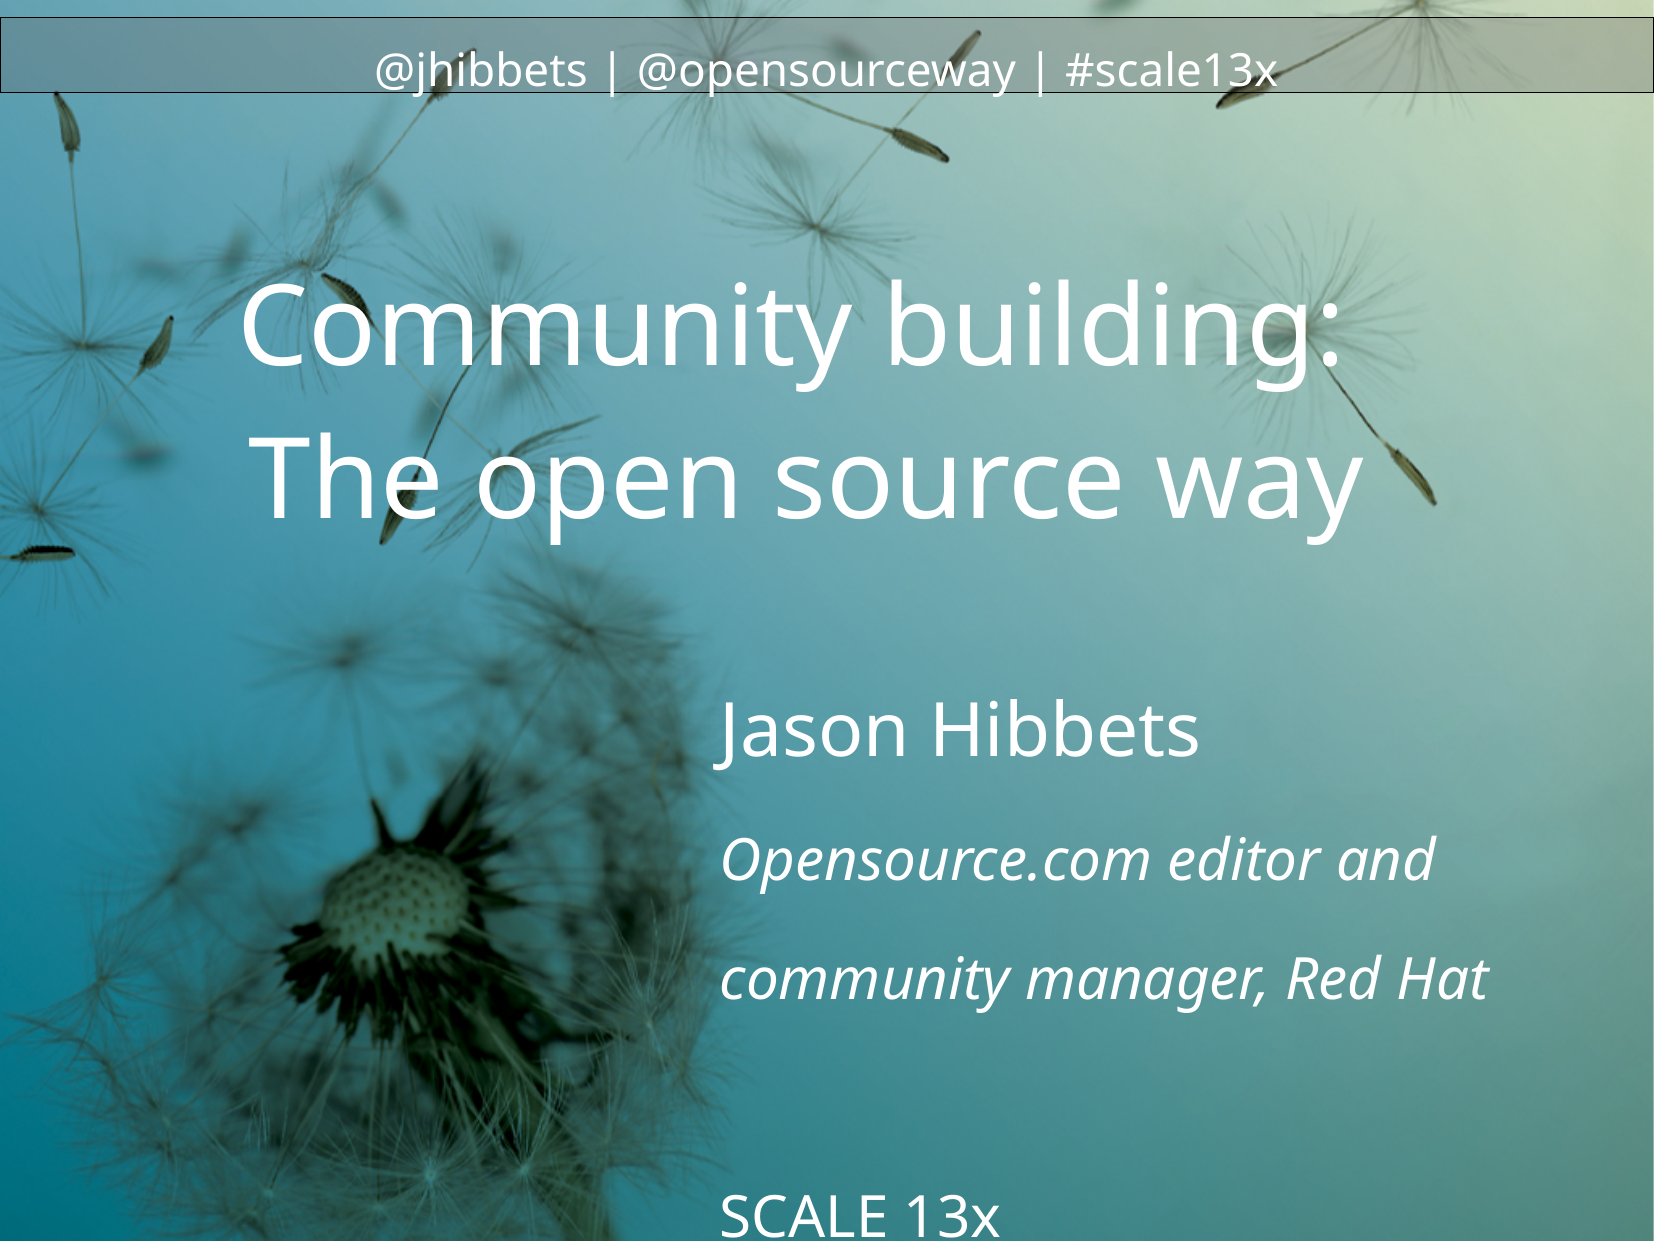

Community building:
The open source way
Jason Hibbets
Opensource.com editor and community manager, Red Hat
SCALE 13x
February 20, 2015